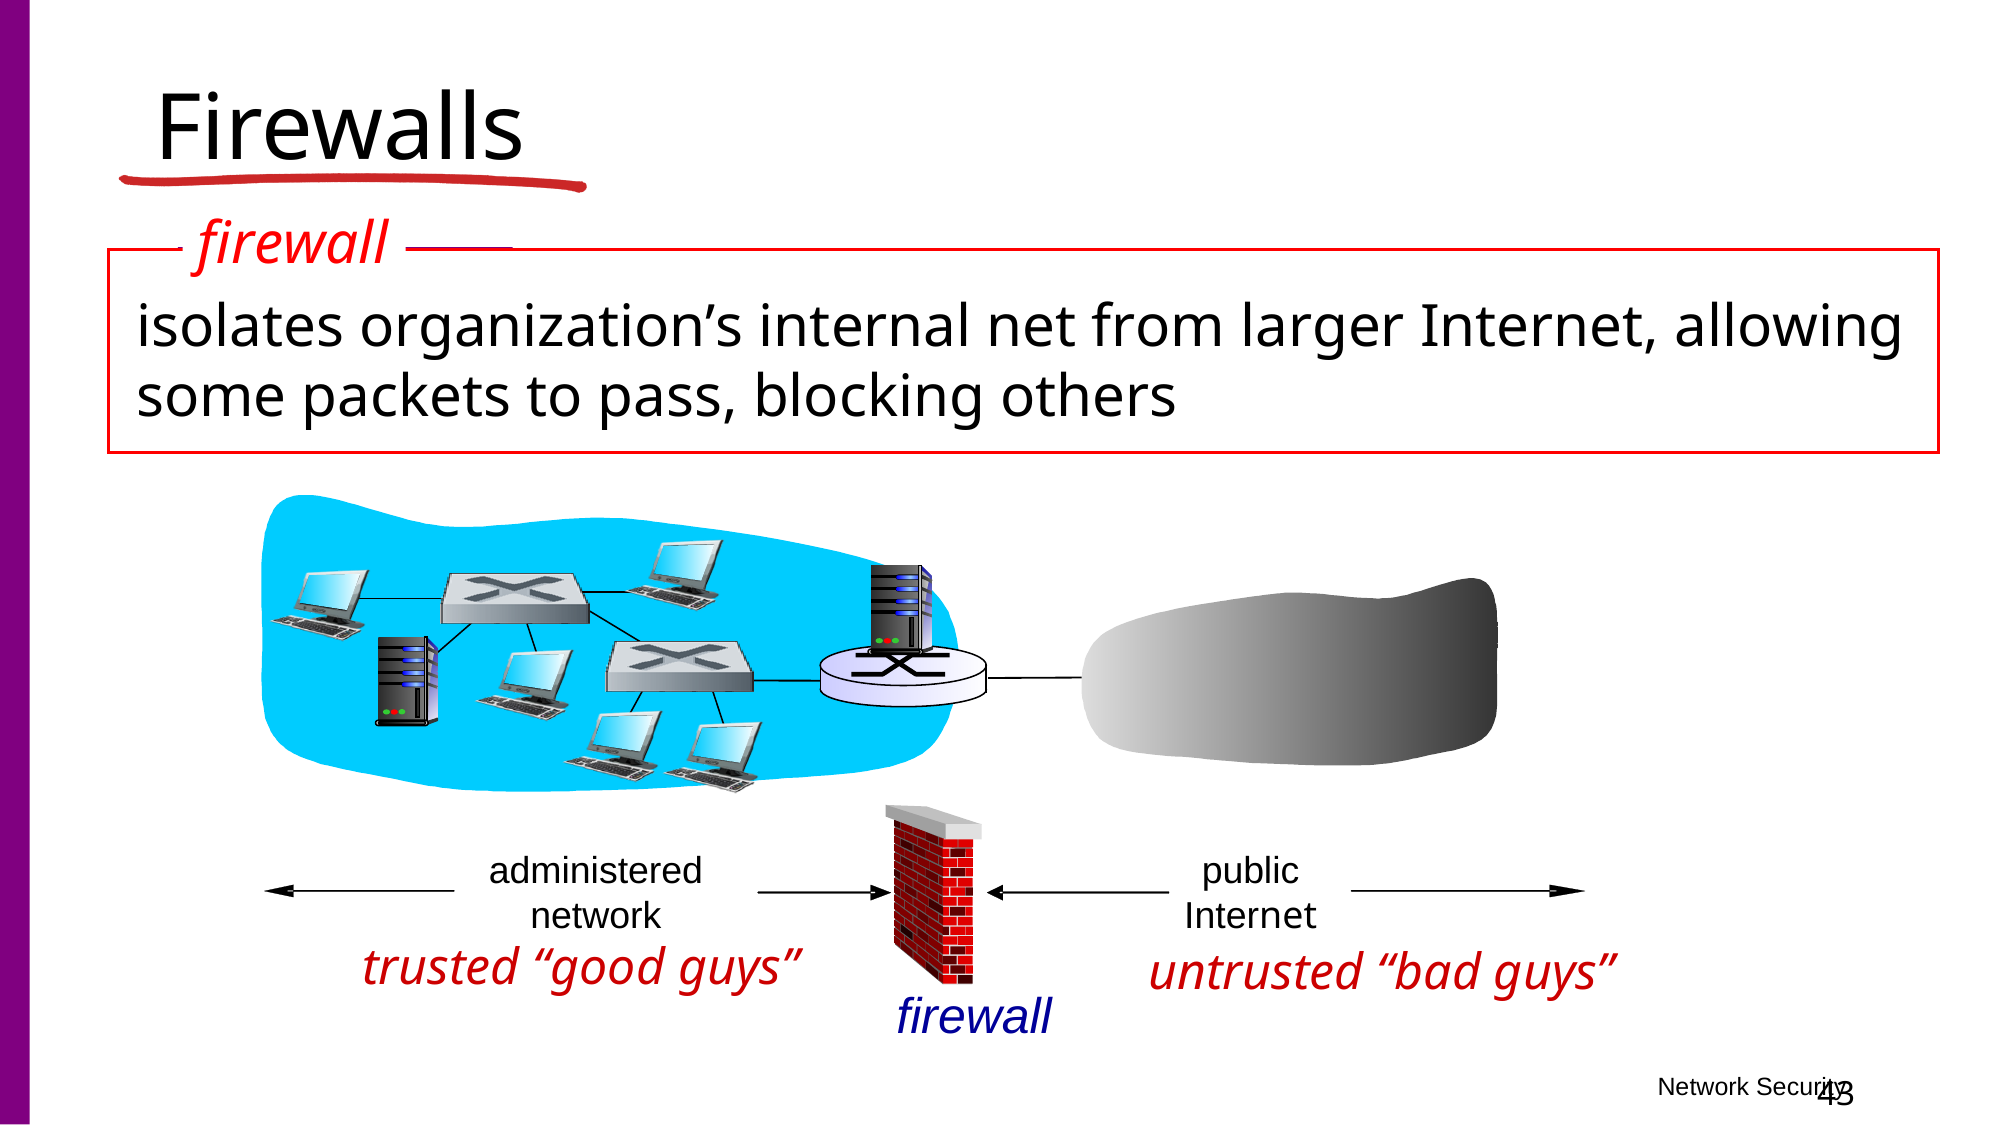

# Firewalls
firewall
isolates organization’s internal net from larger Internet, allowing some packets to pass, blocking others
public
Internet
administered
network
trusted “good guys”
untrusted “bad guys”
firewall
Network Security